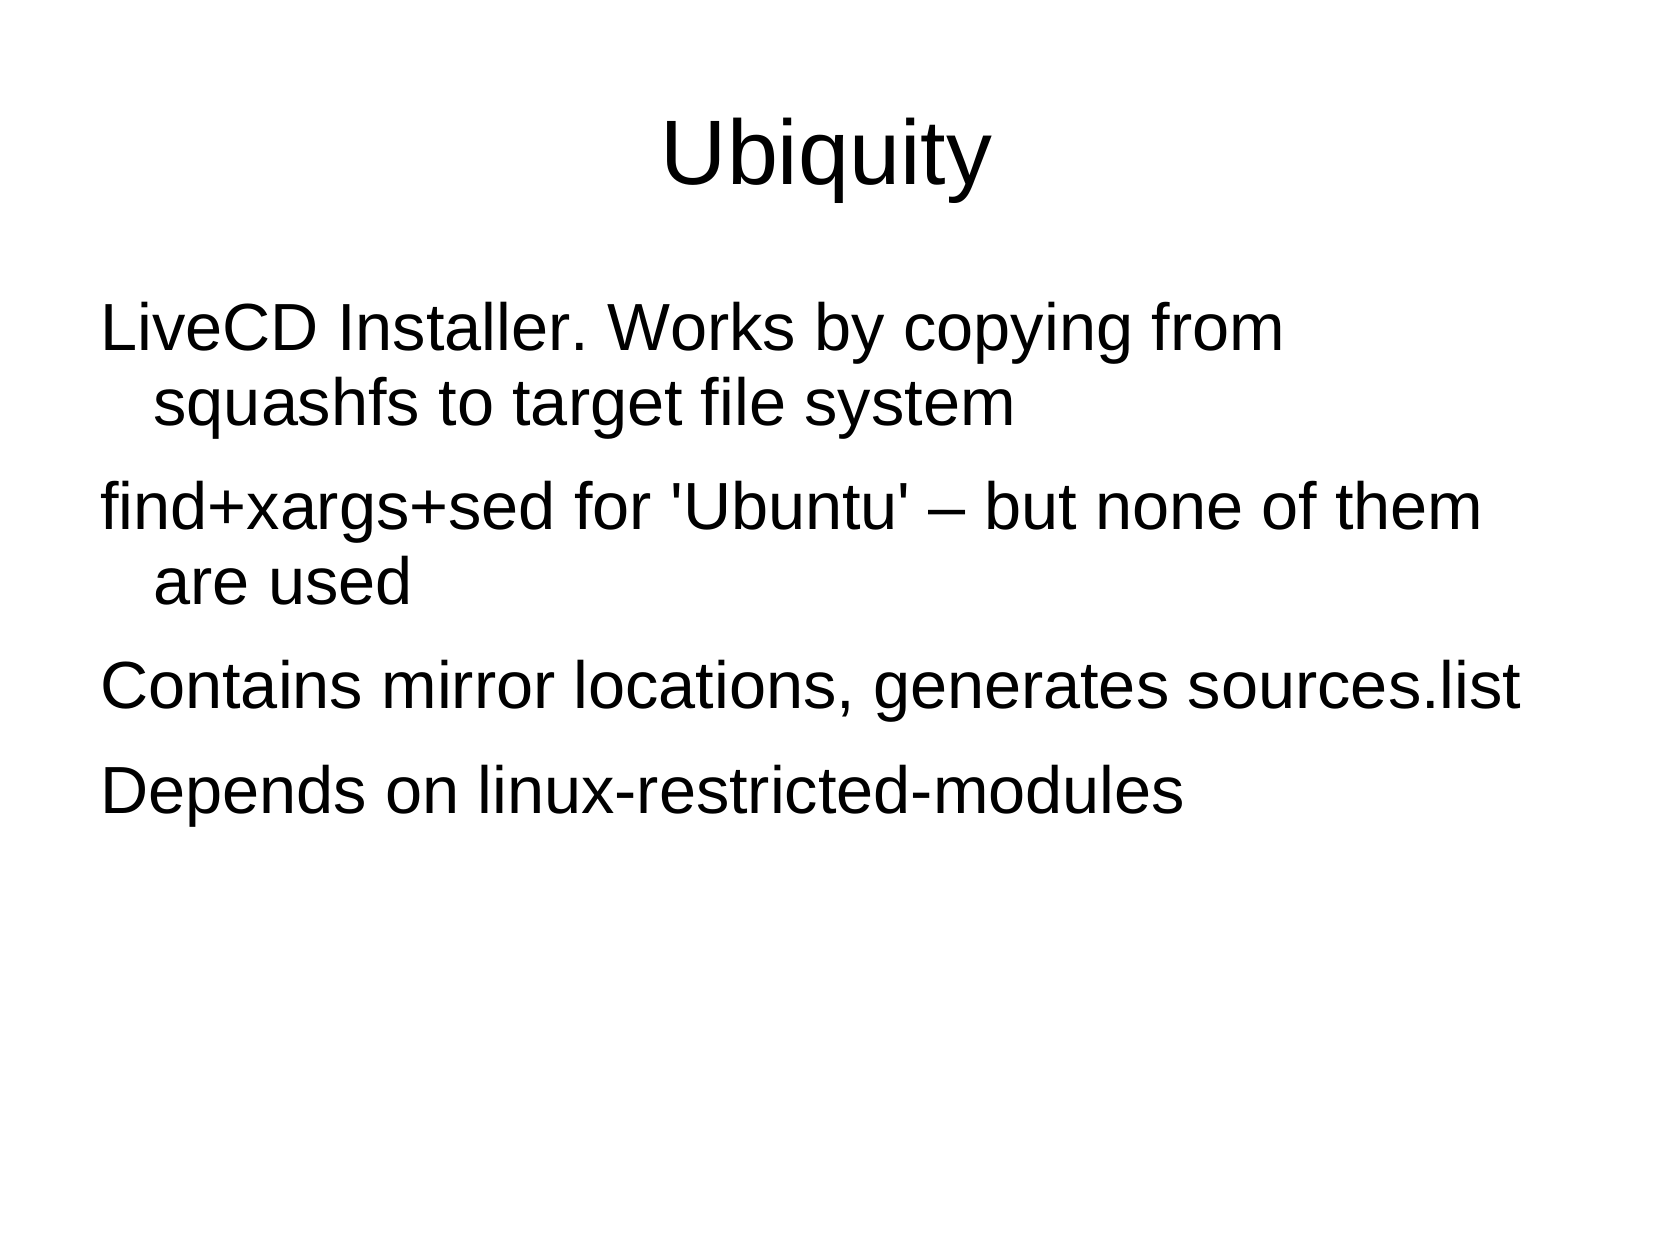

# Ubiquity
LiveCD Installer. Works by copying from squashfs to target file system
find+xargs+sed for 'Ubuntu' – but none of them are used
Contains mirror locations, generates sources.list
Depends on linux-restricted-modules